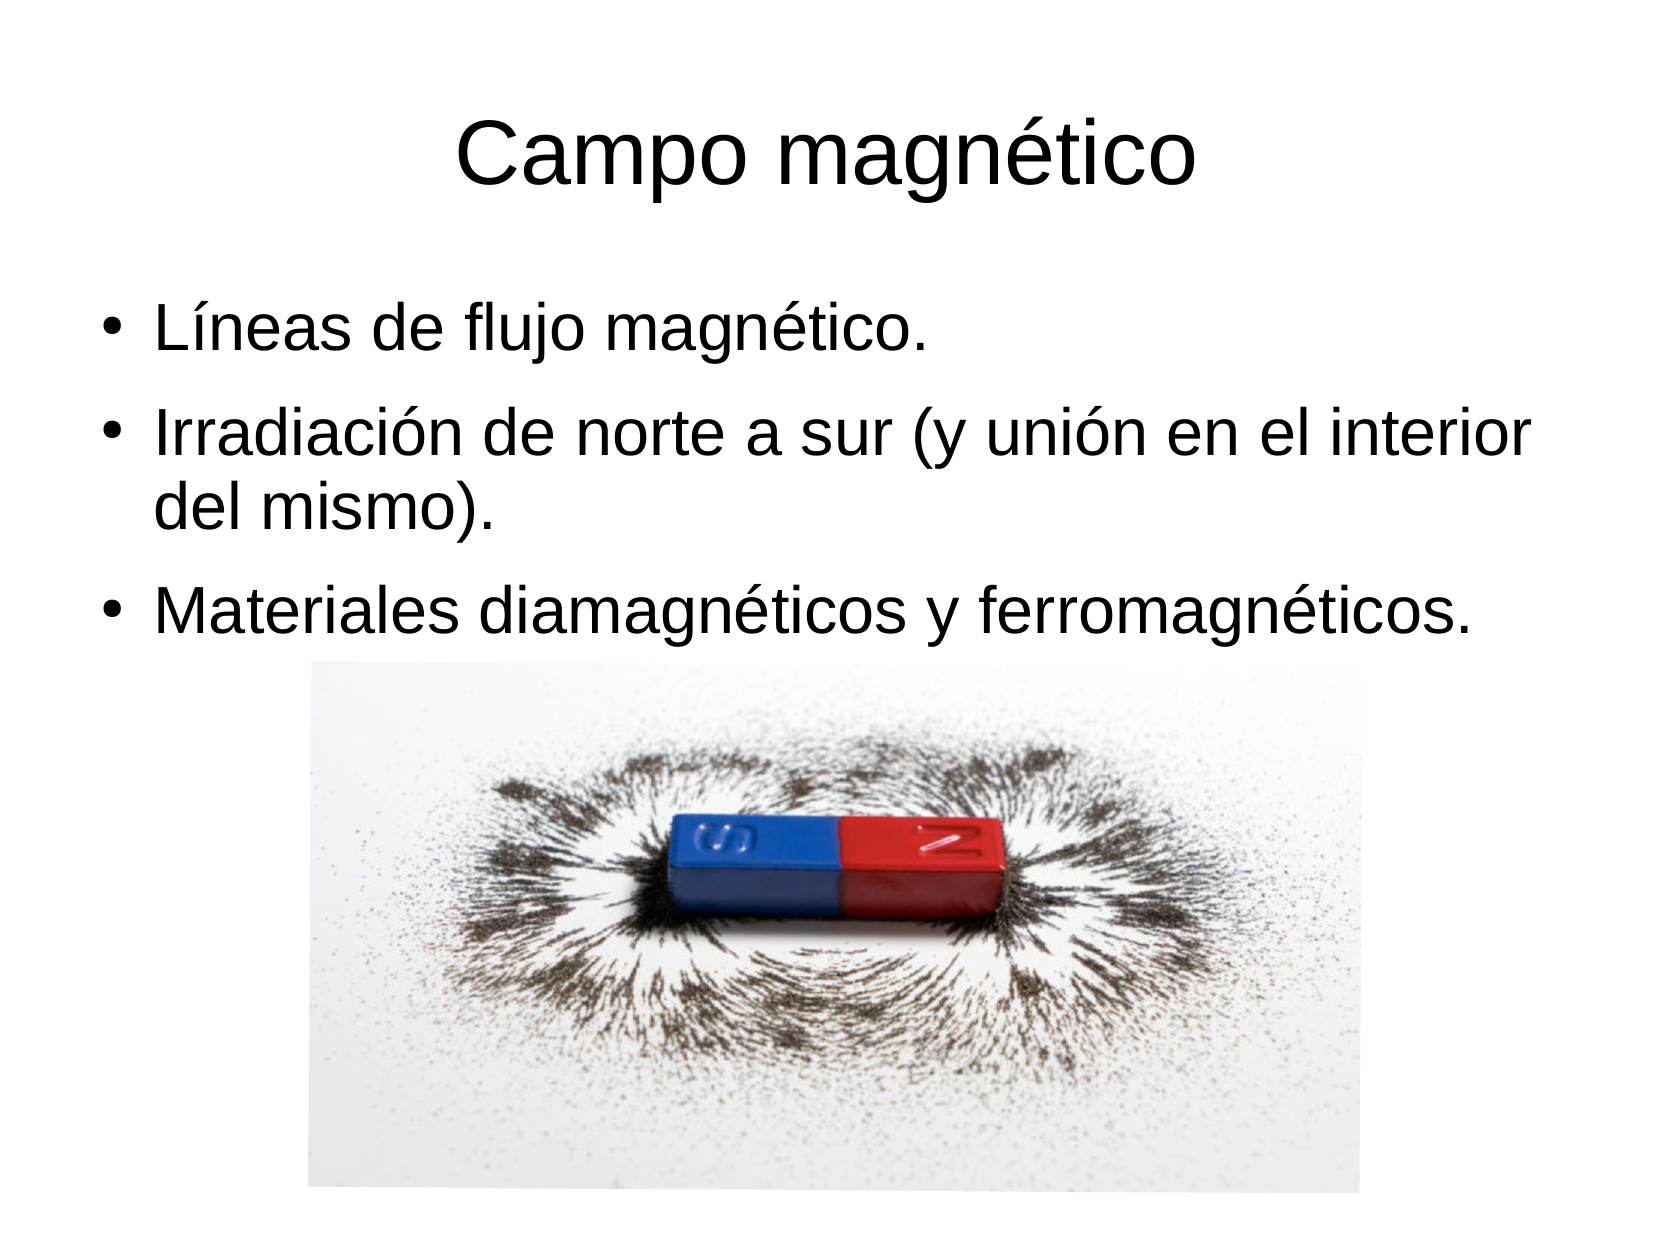

# Campo magnético
Líneas de flujo magnético.
Irradiación de norte a sur (y unión en el interior del mismo).
Materiales diamagnéticos y ferromagnéticos.